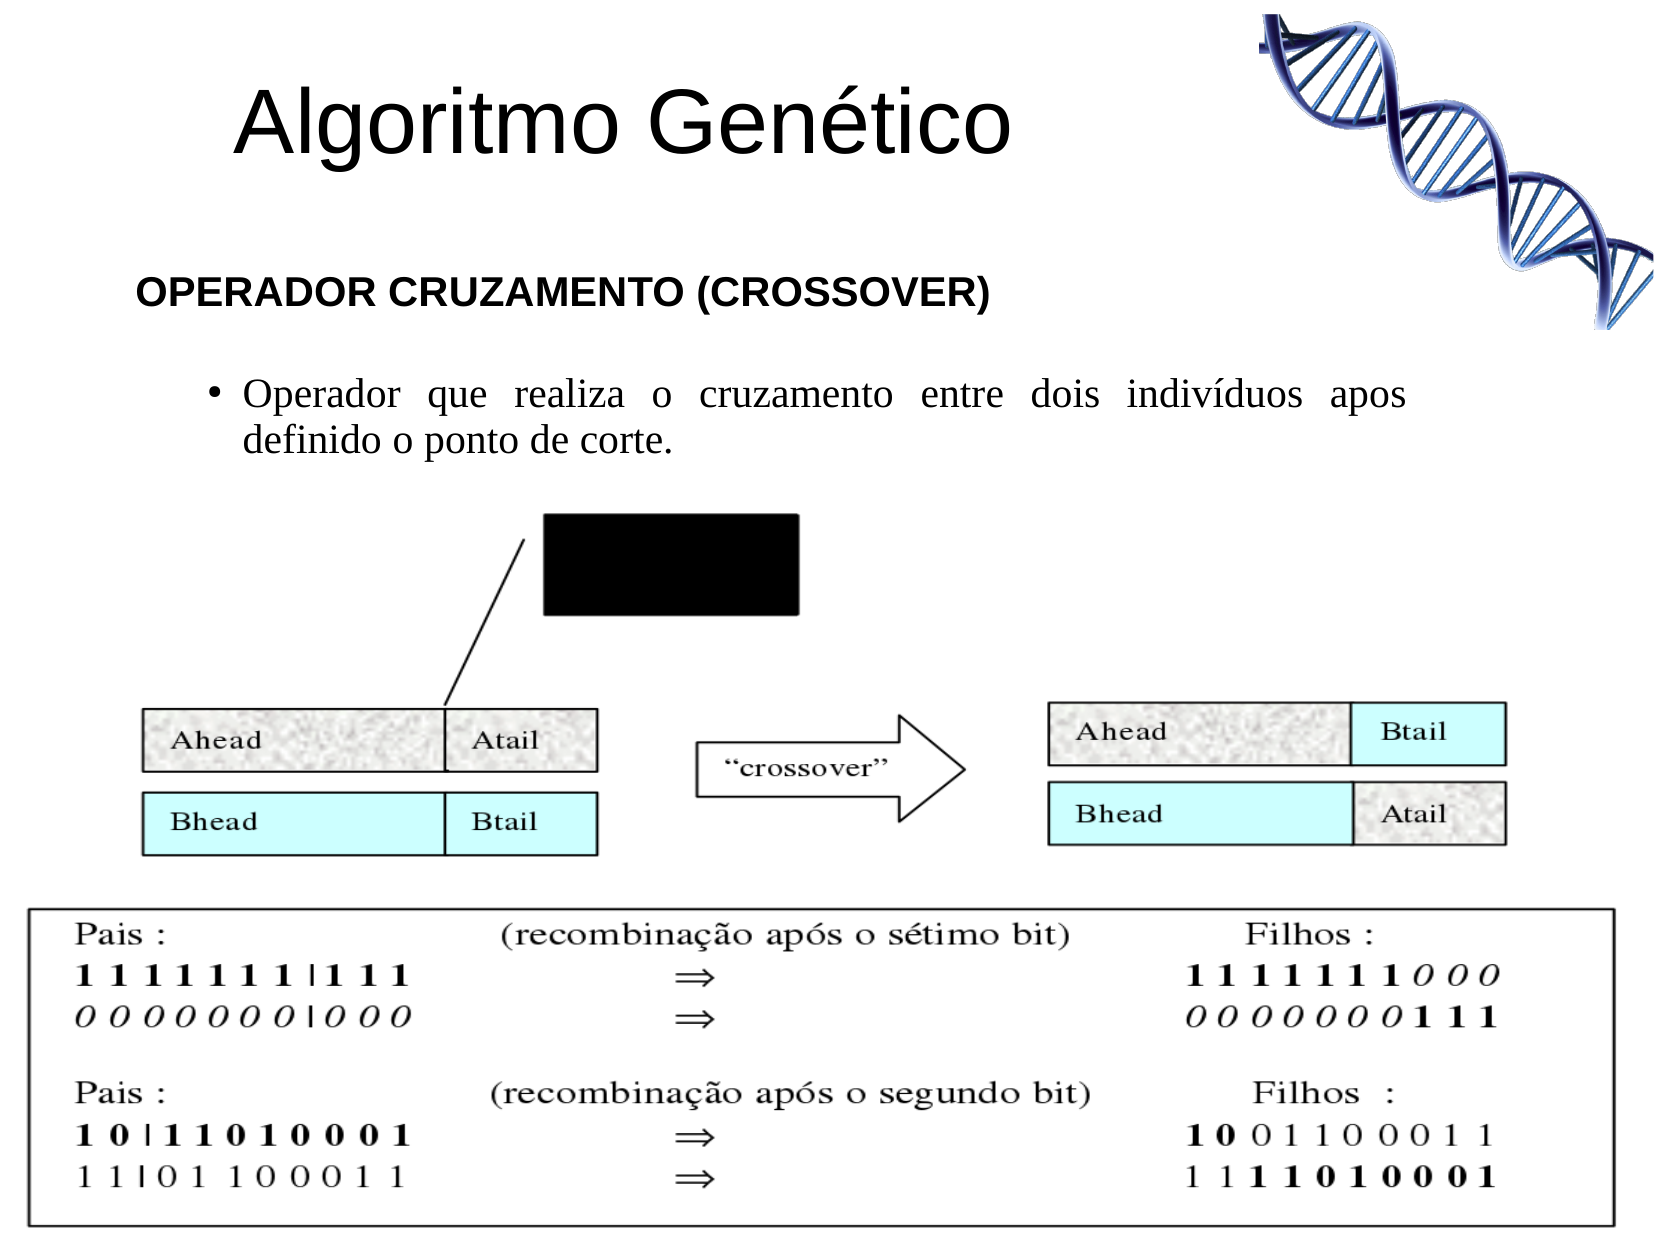

# Algoritmo Genético
OPERADOR CRUZAMENTO (CROSSOVER)
Operador que realiza o cruzamento entre dois indivíduos apos definido o ponto de corte.